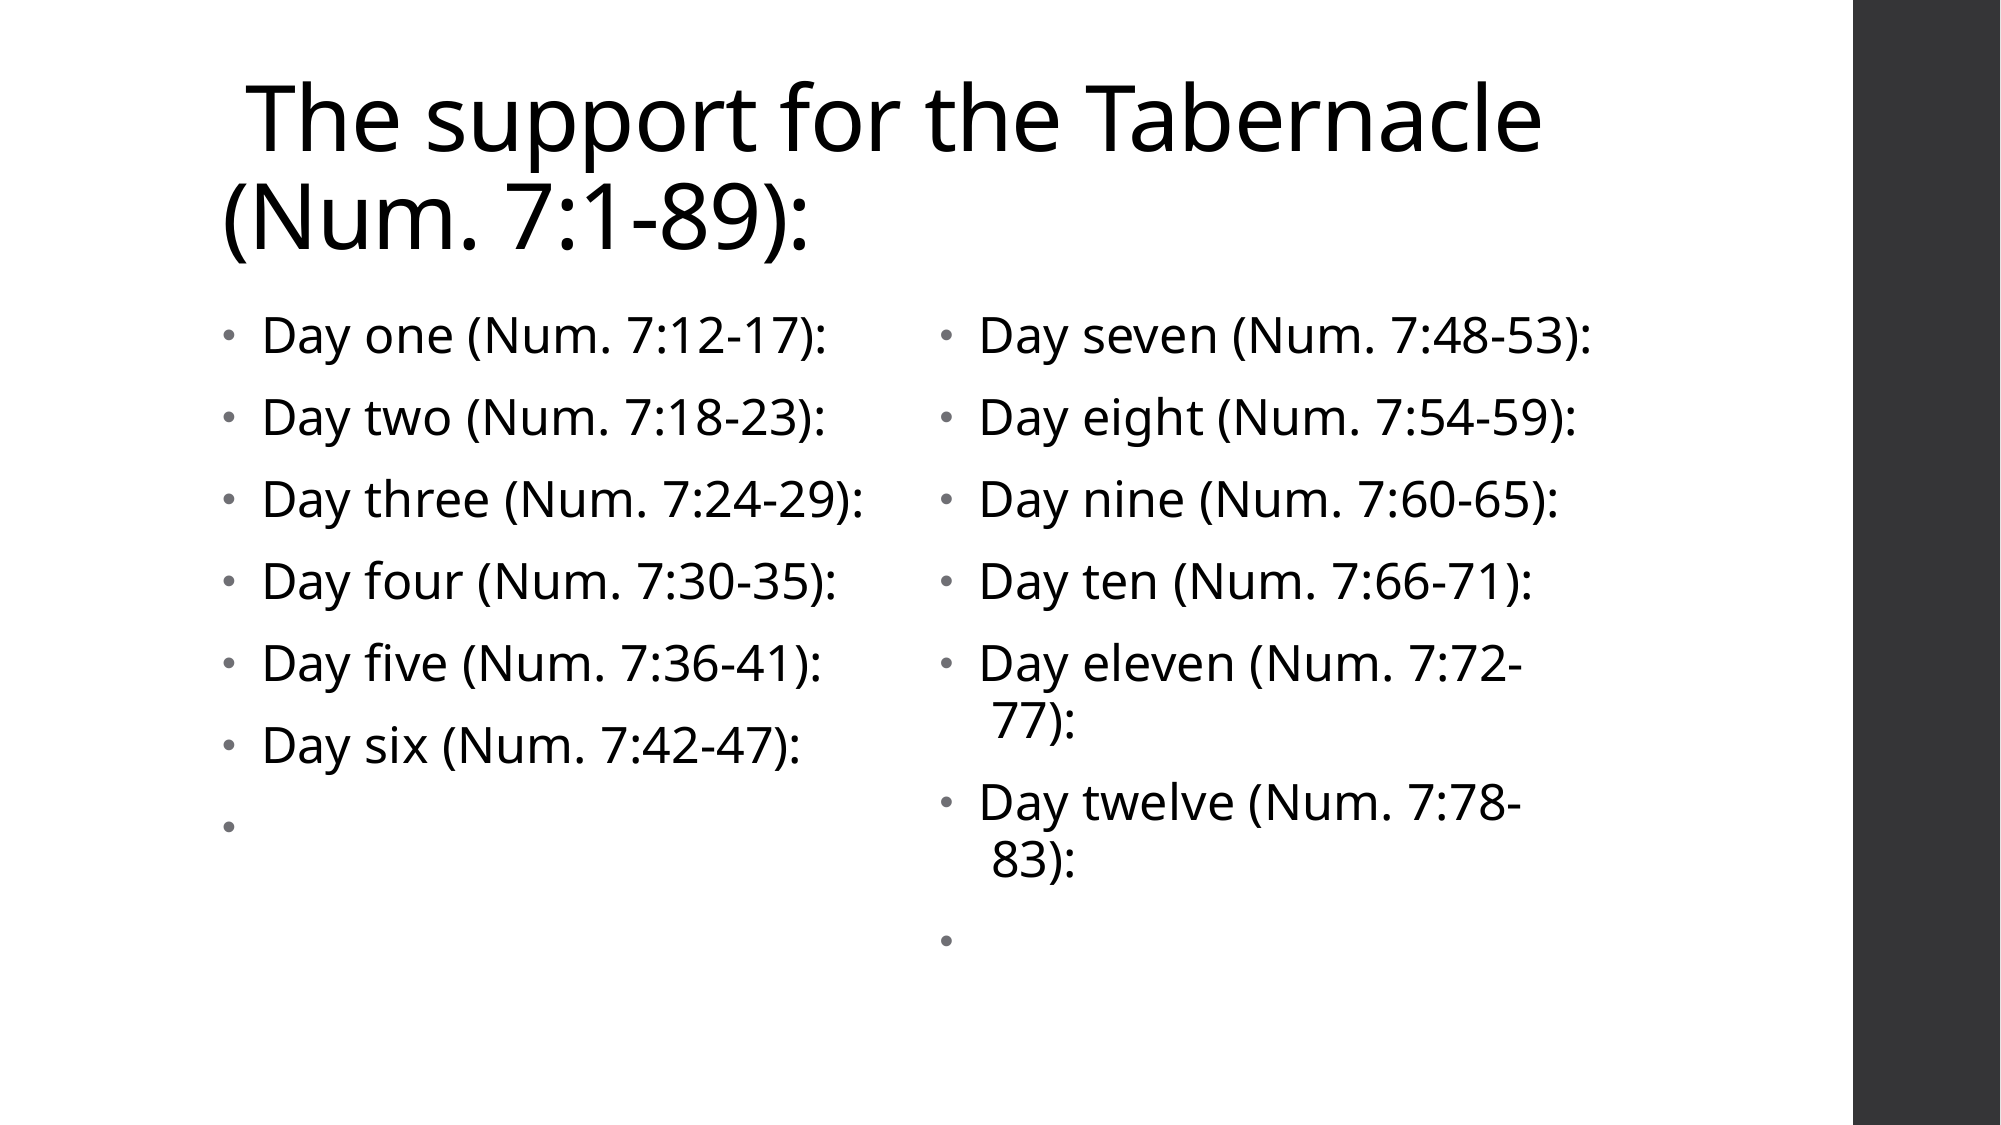

# The support for the Tabernacle (Num. 7:1-89):
 Day one (Num. 7:12-17):
 Day two (Num. 7:18-23):
 Day three (Num. 7:24-29):
 Day four (Num. 7:30-35):
 Day five (Num. 7:36-41):
 Day six (Num. 7:42-47):
 Day seven (Num. 7:48-53):
 Day eight (Num. 7:54-59):
 Day nine (Num. 7:60-65):
 Day ten (Num. 7:66-71):
 Day eleven (Num. 7:72-77):
 Day twelve (Num. 7:78-83):